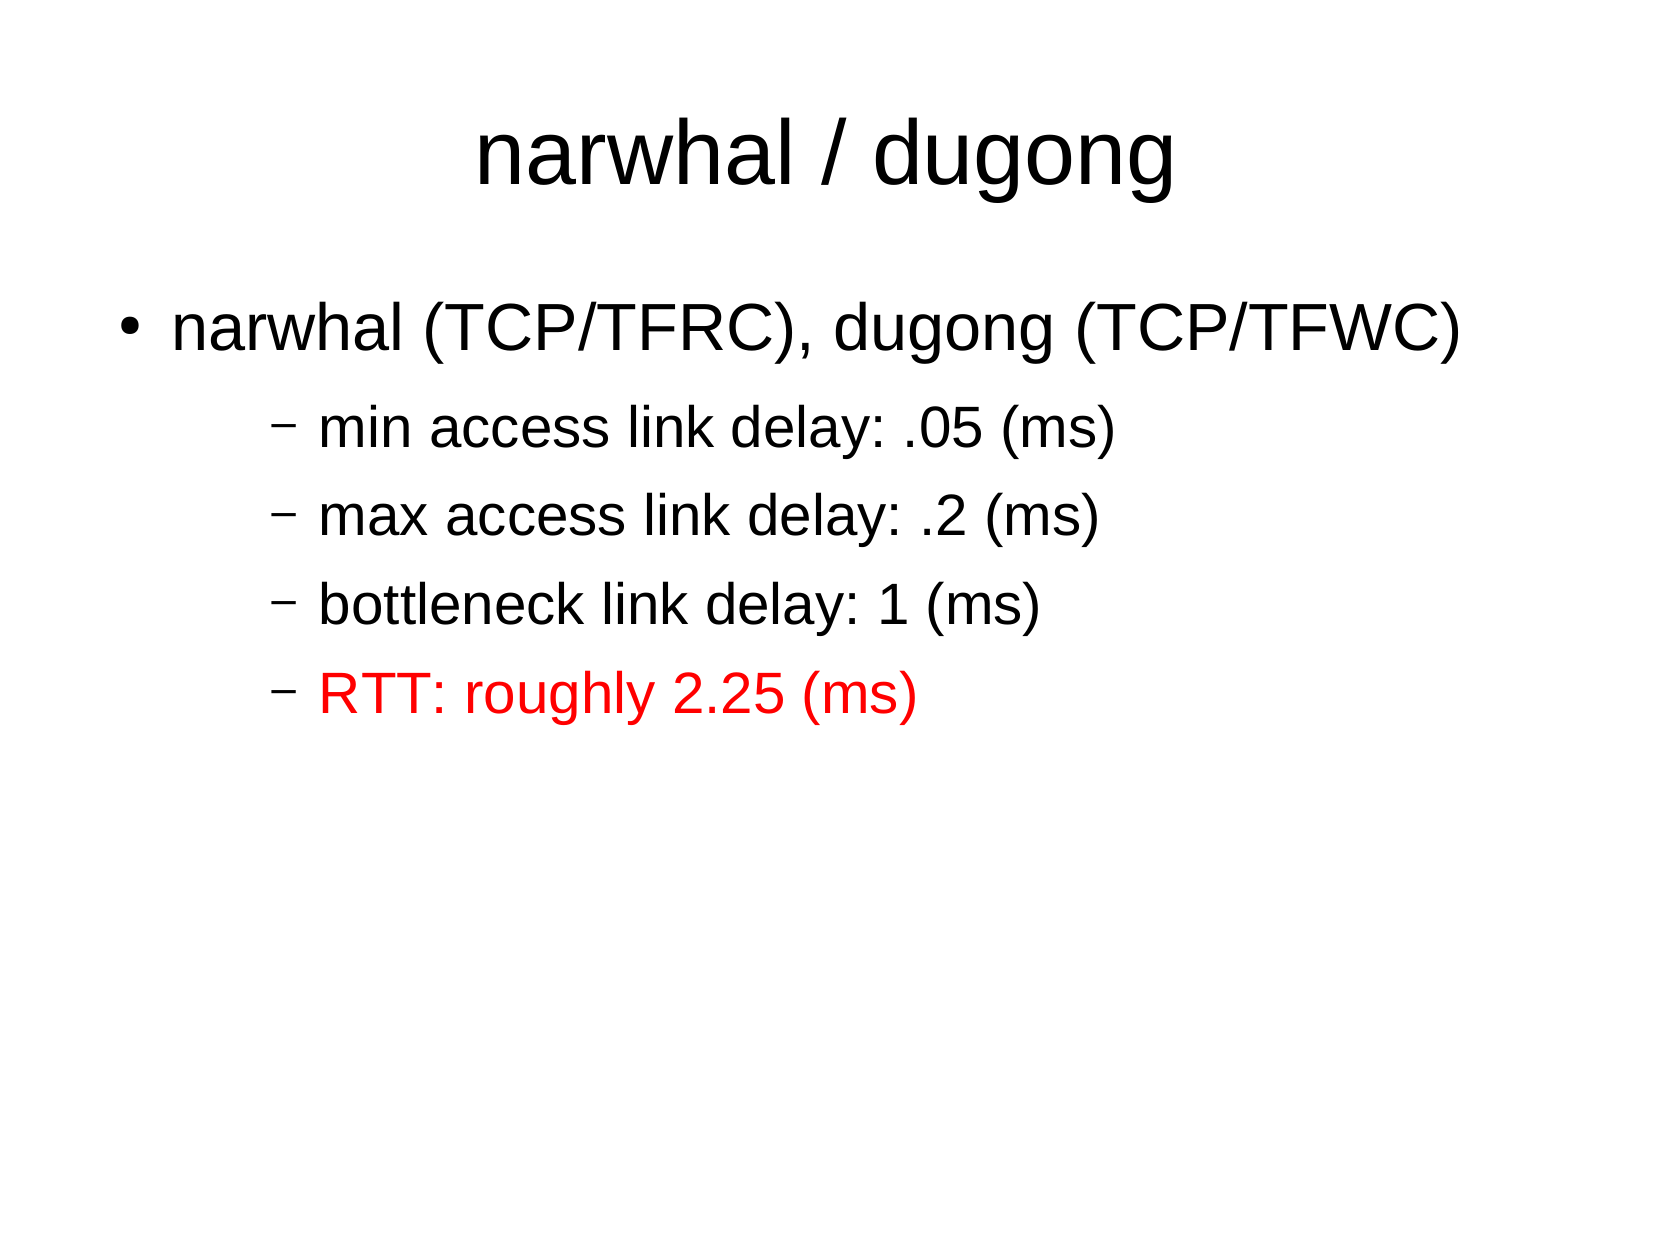

# narwhal / dugong
narwhal (TCP/TFRC), dugong (TCP/TFWC)
min access link delay: .05 (ms)
max access link delay: .2 (ms)
bottleneck link delay: 1 (ms)
RTT: roughly 2.25 (ms)